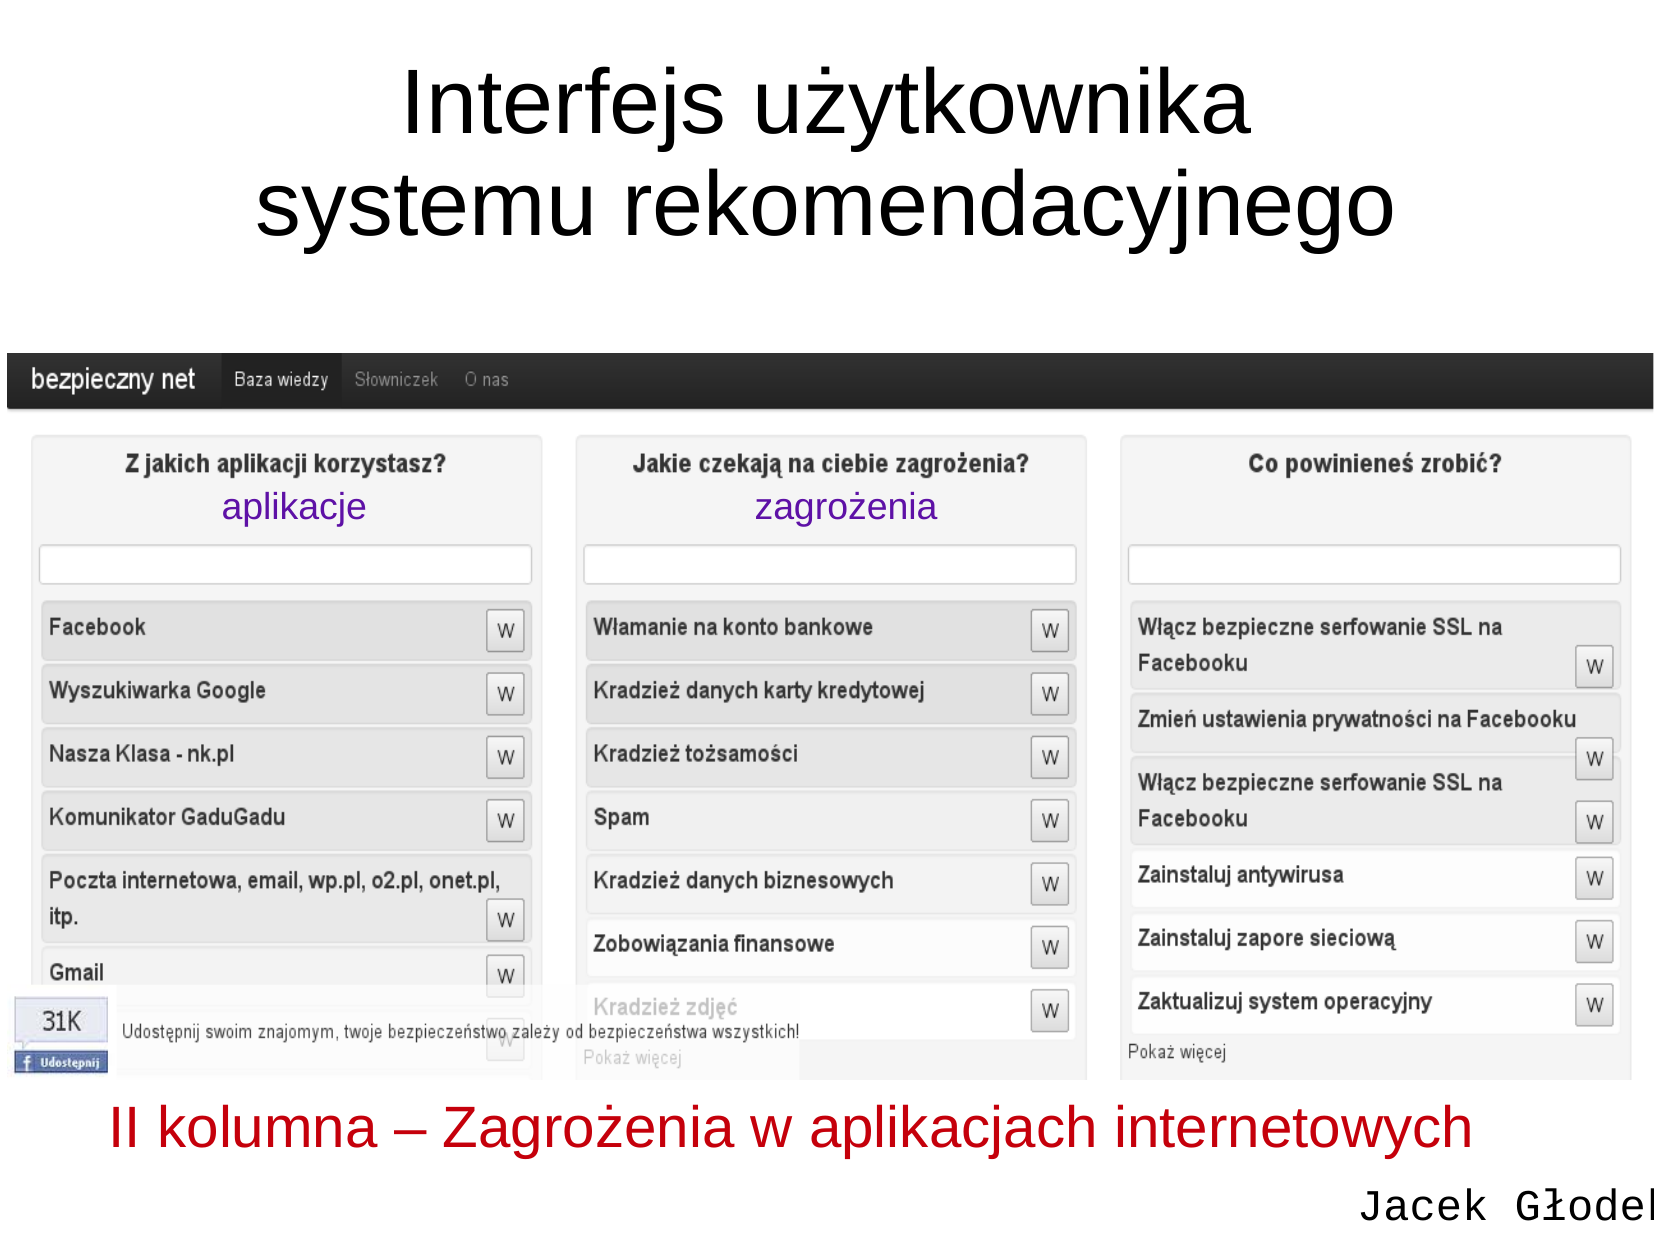

# Interfejs użytkownika systemu rekomendacyjnego
aplikacje
zagrożenia
II kolumna – Zagrożenia w aplikacjach internetowych
Jacek Głodek